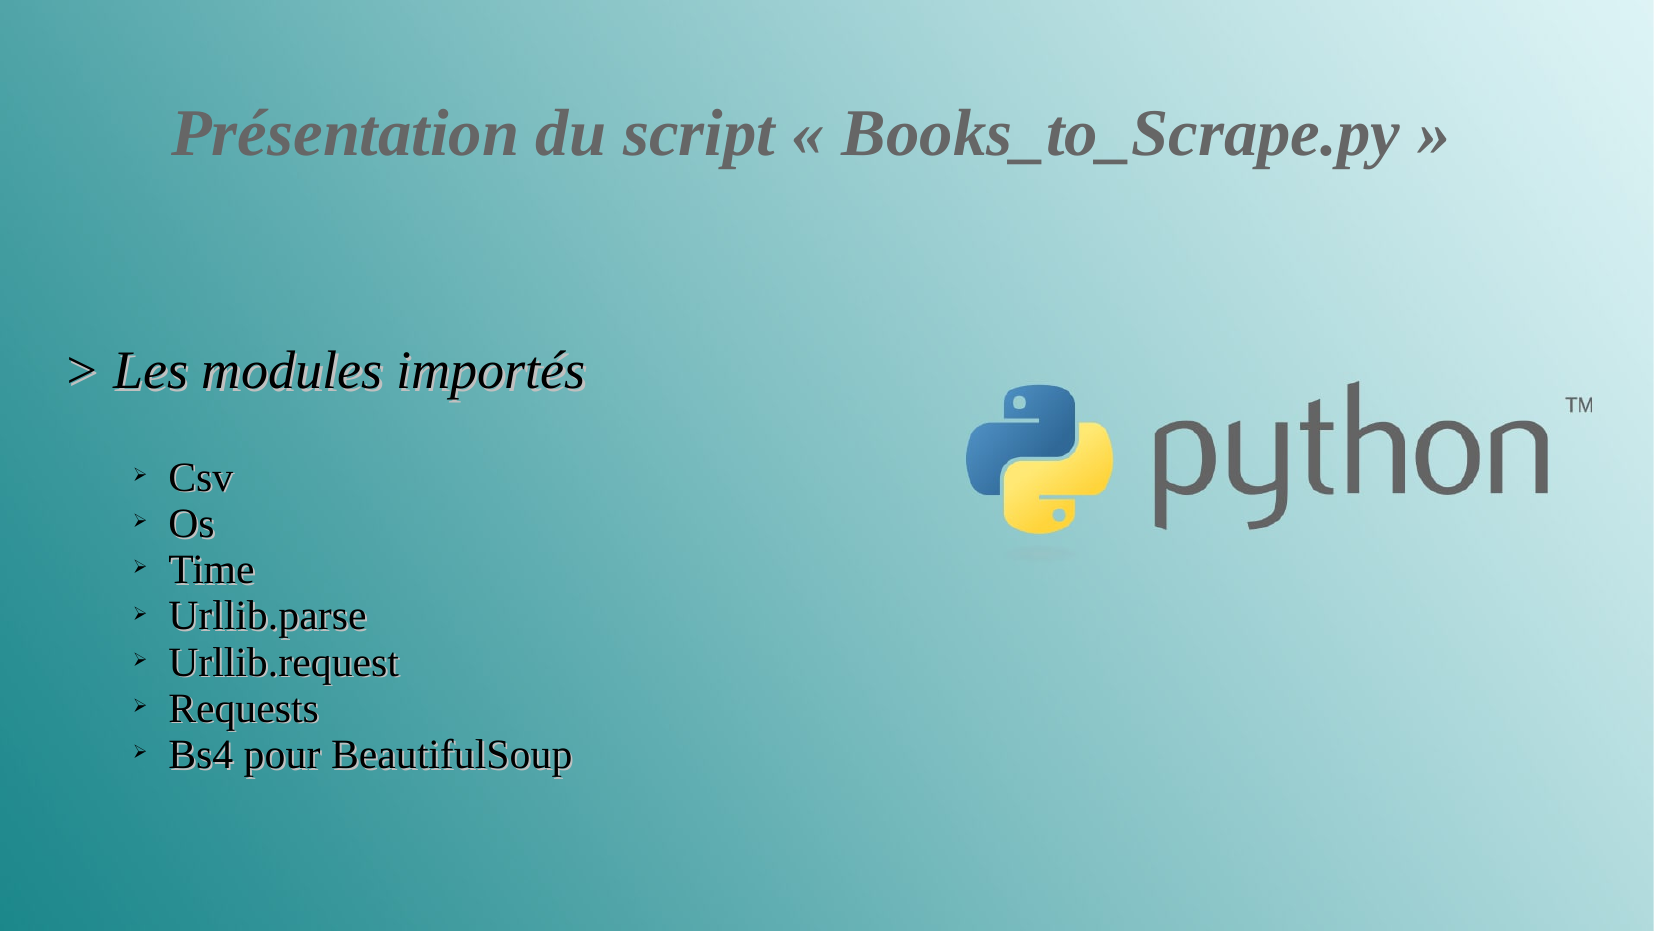

Présentation du script « Books_to_Scrape.py »
# > Les modules importés
Csv
Os
Time
Urllib.parse
Urllib.request
Requests
Bs4 pour BeautifulSoup